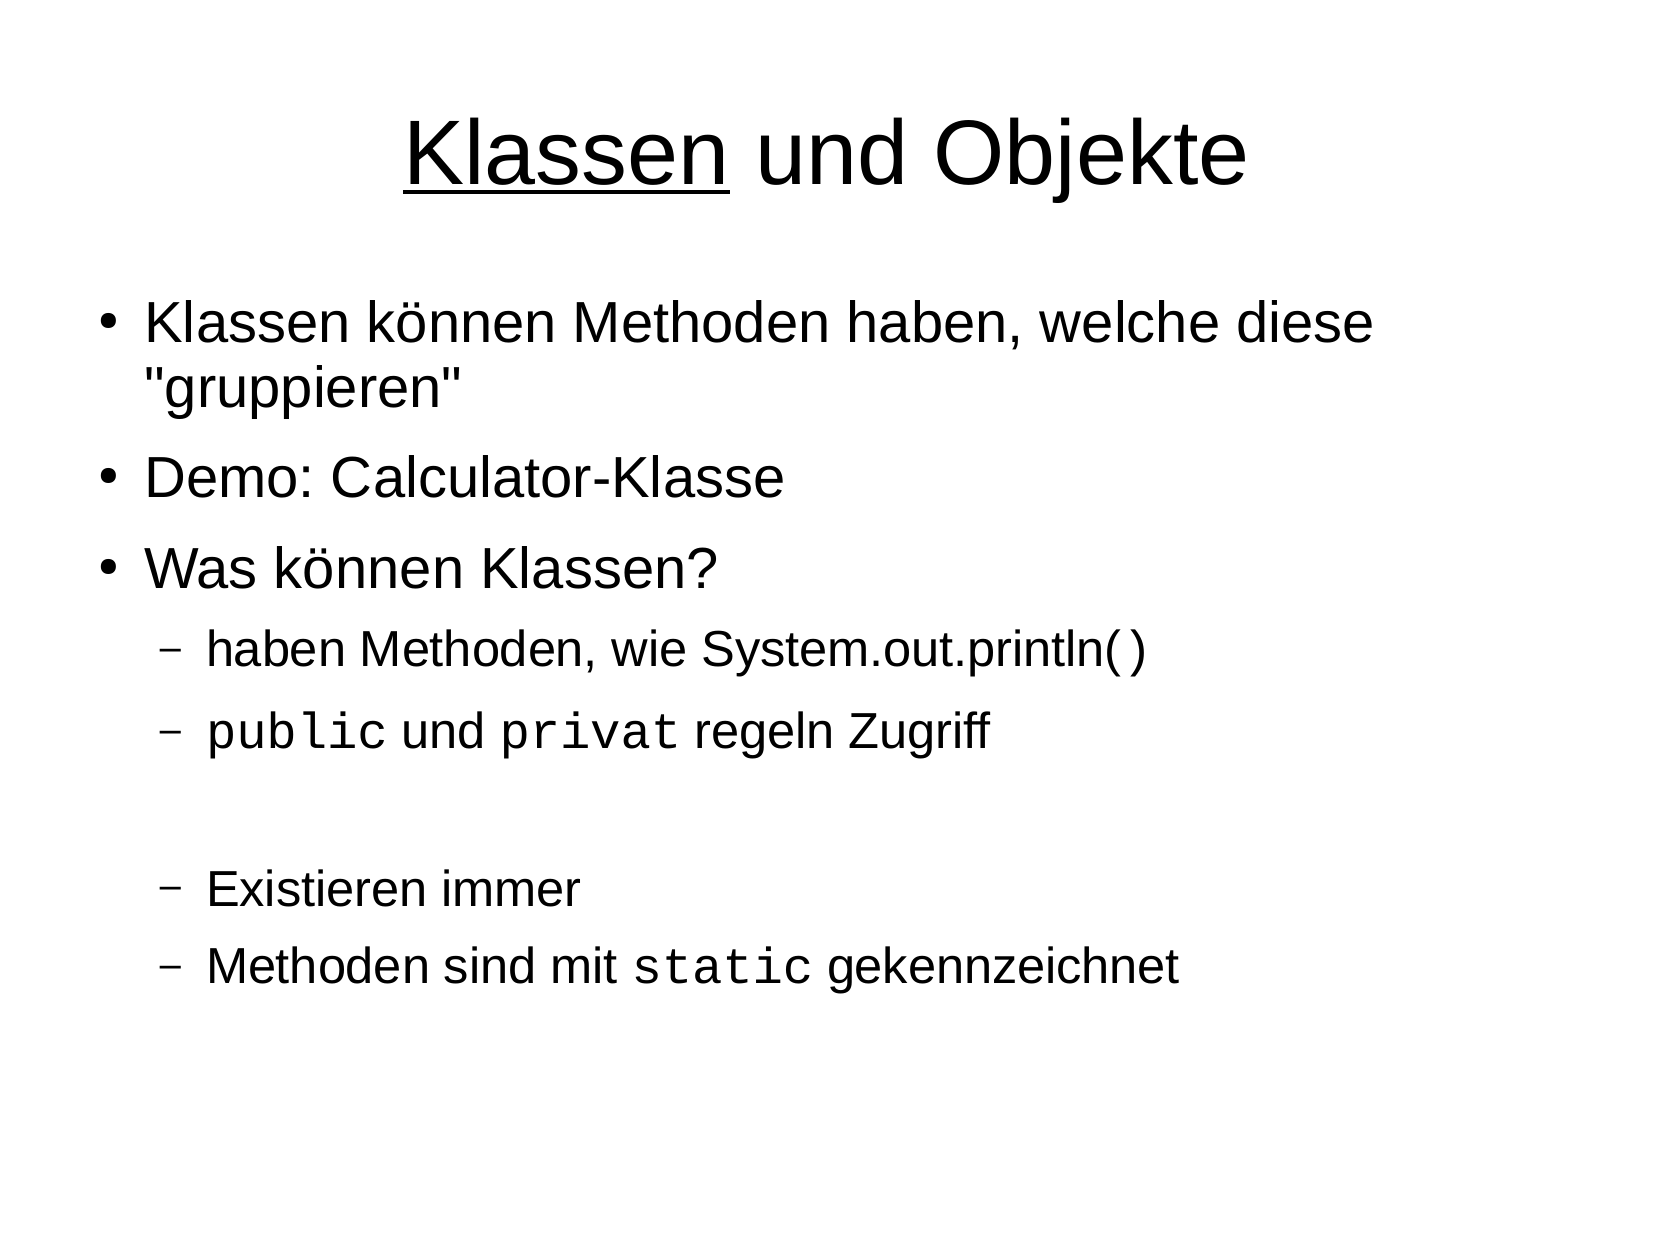

# Klassen und Objekte
Klassen können Methoden haben, welche diese "gruppieren"
Demo: Calculator-Klasse
Was können Klassen?
haben Methoden, wie System.out.println()
public und privat regeln Zugriff
Existieren immer
Methoden sind mit static gekennzeichnet